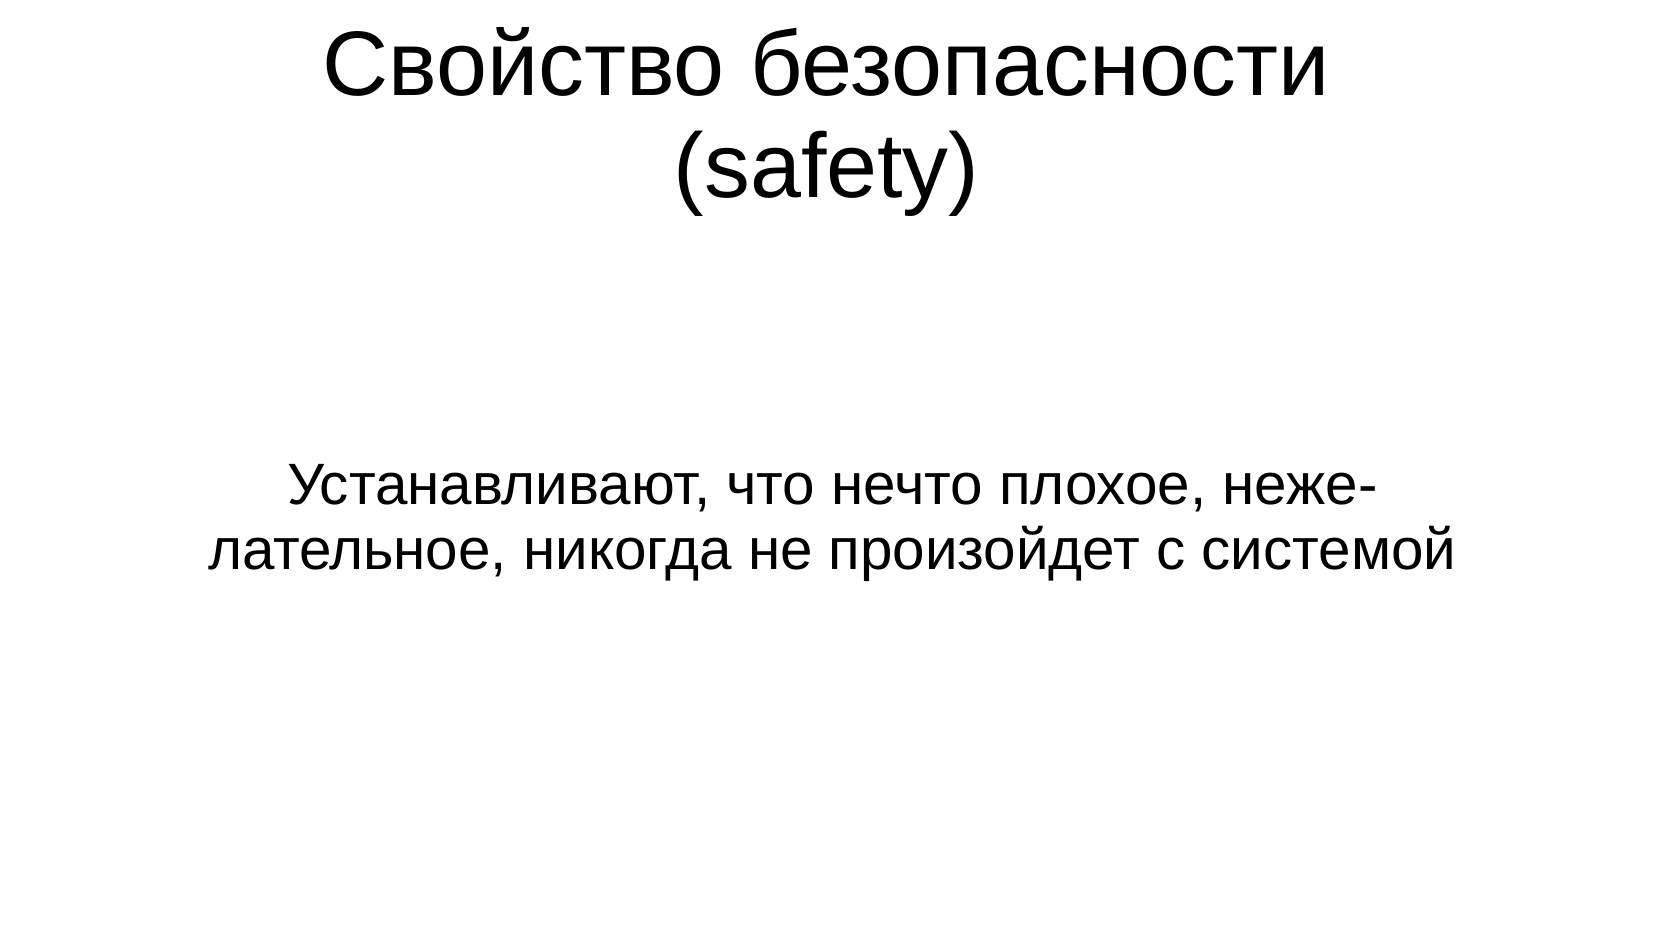

# Свойство безопасности (safety)
Устанавливают, что нечто плохое, неже-
лательное, никогда не произойдет с системой